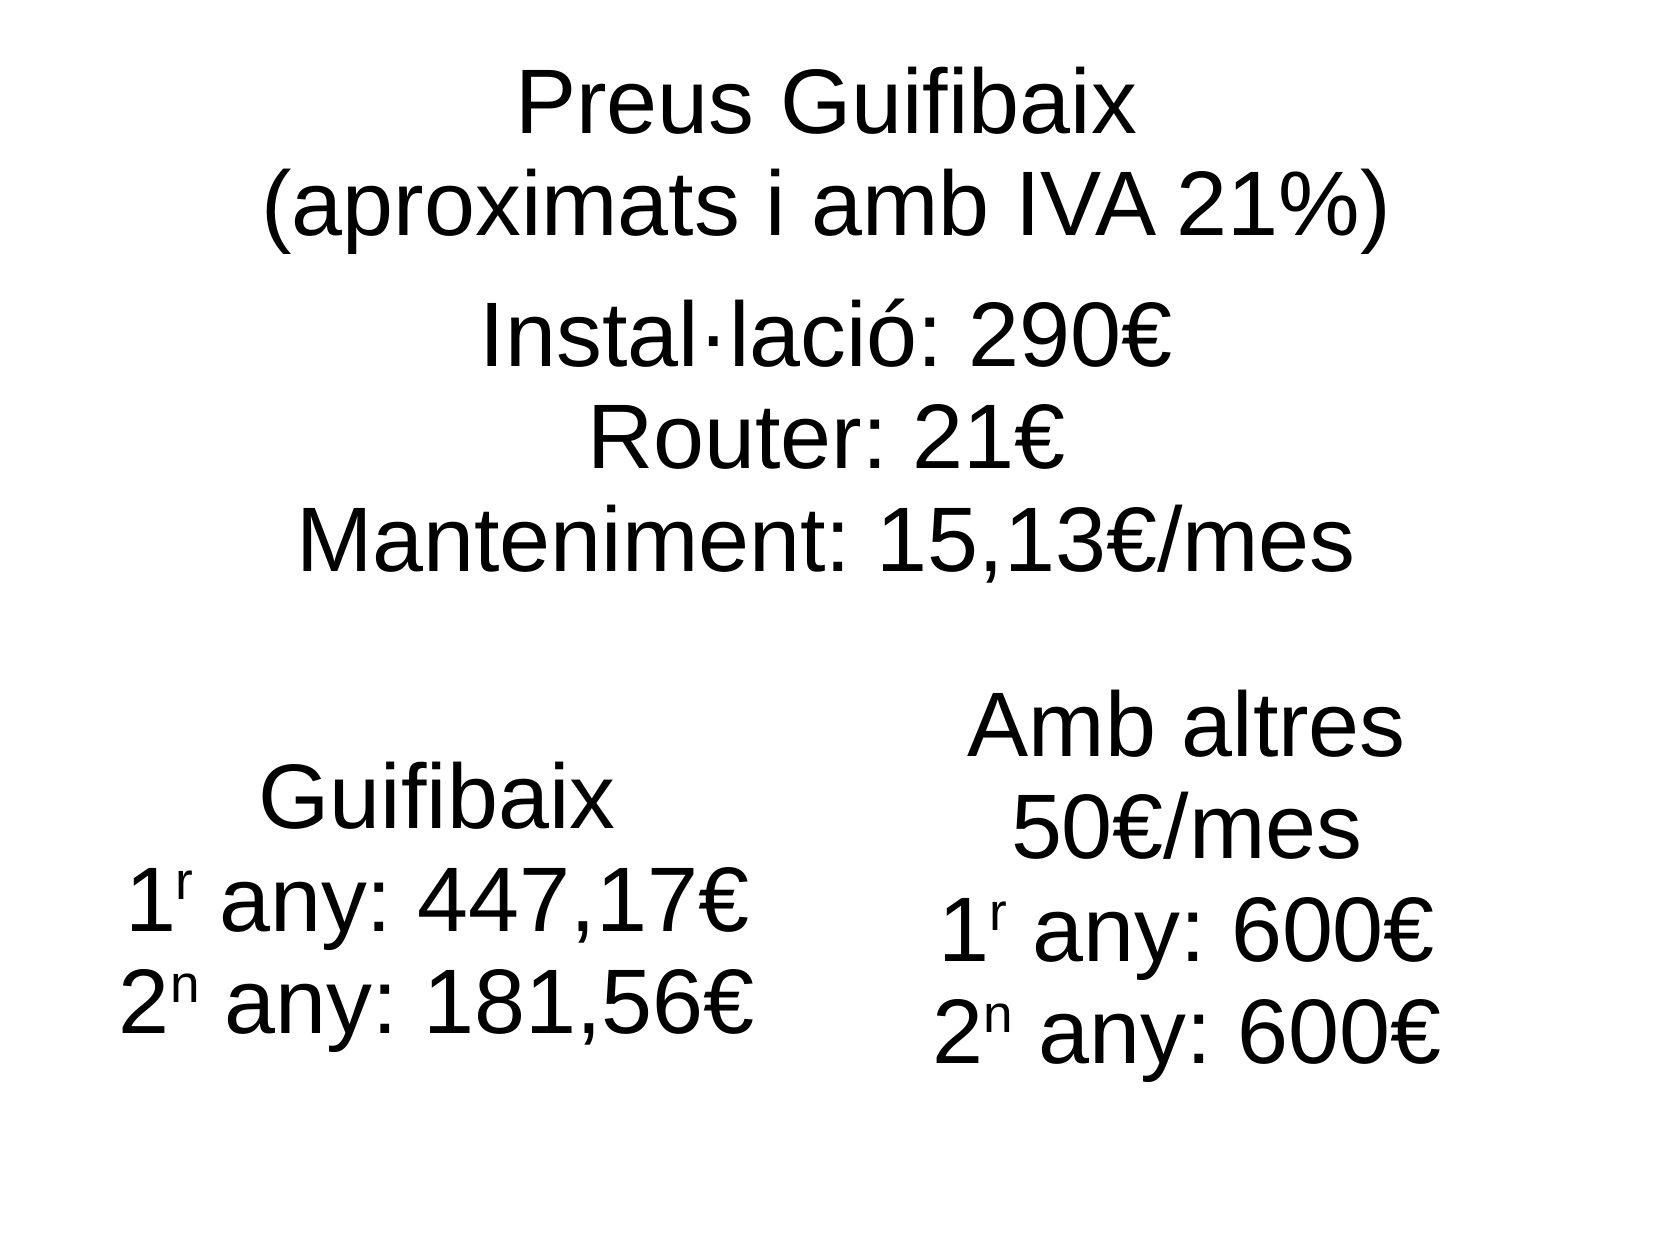

# Preus Guifibaix (aproximats i amb IVA 21%)
Instal·lació: 290€
Router: 21€
Manteniment: 15,13€/mes
Amb altres 50€/mes
1r any: 600€
2n any: 600€
Guifibaix
1r any: 447,17€
2n any: 181,56€